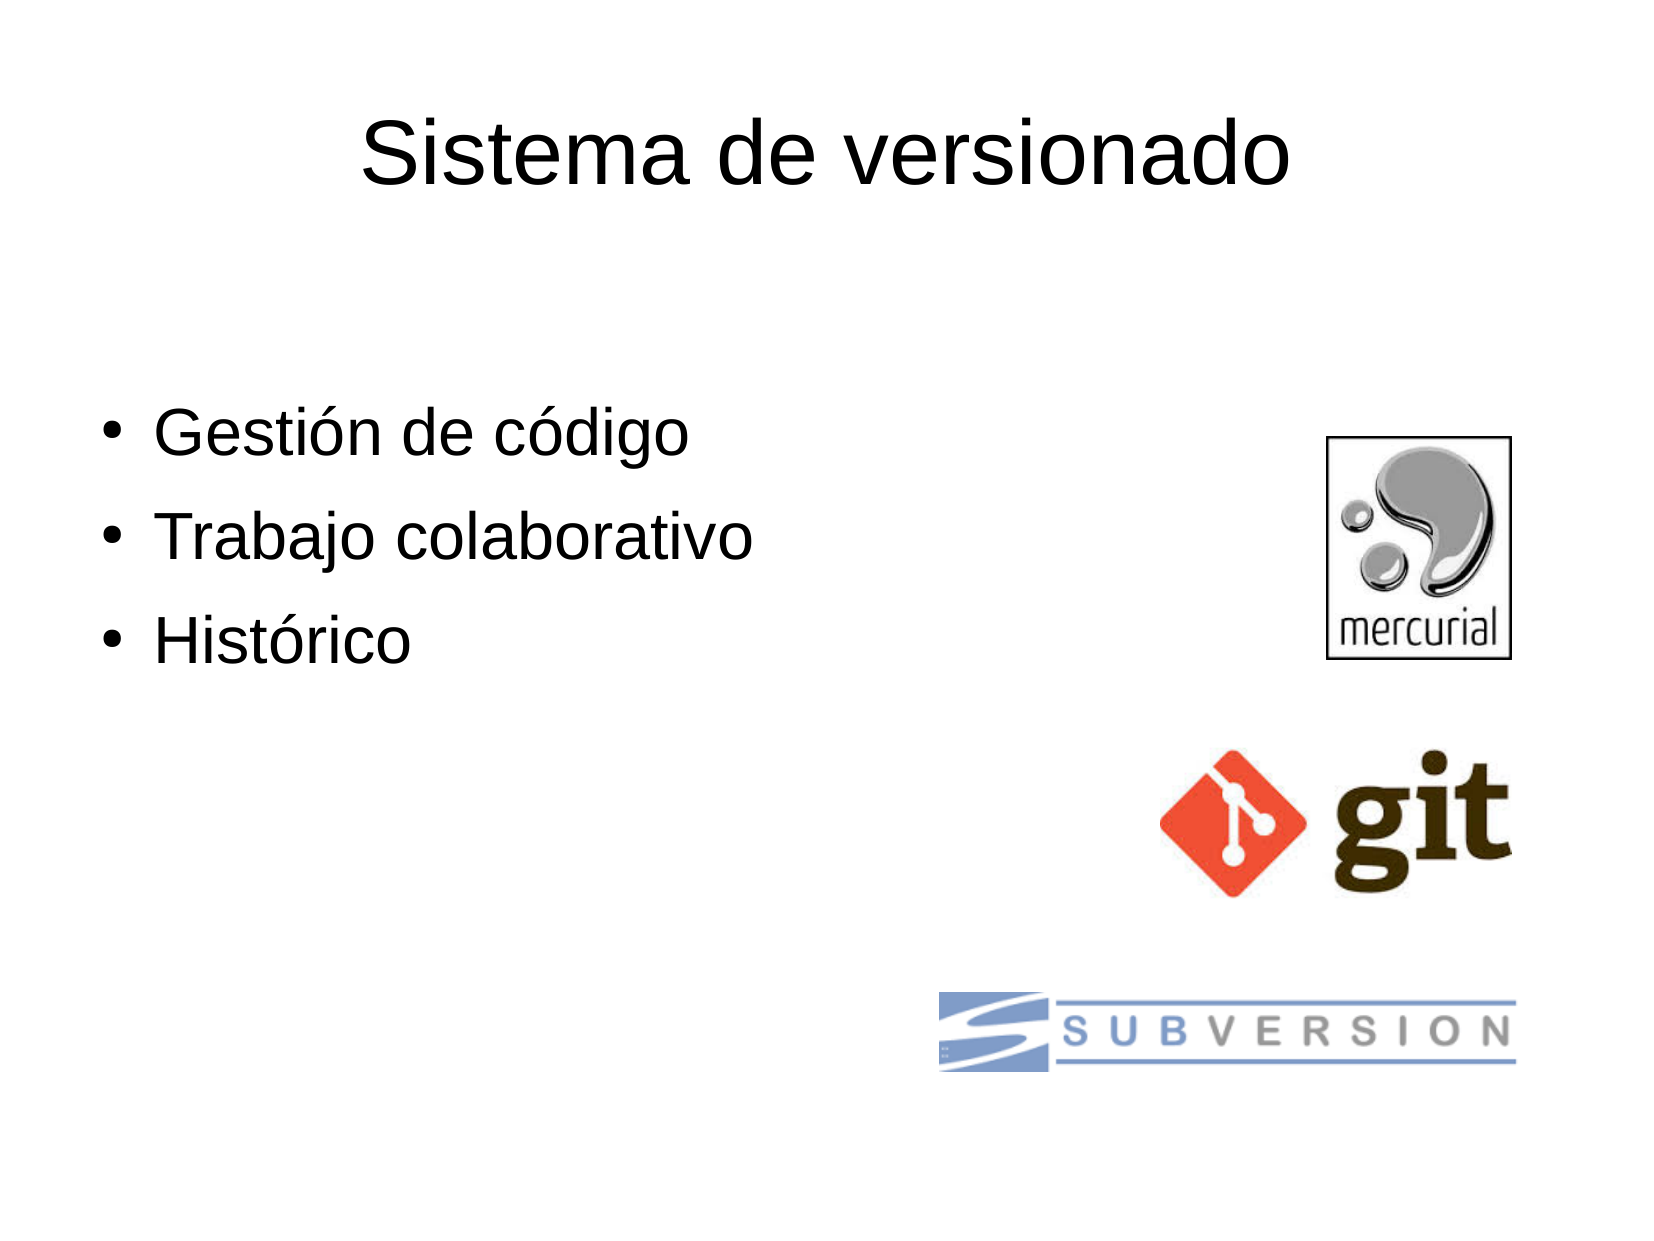

# Sistema de versionado
Gestión de código
Trabajo colaborativo
Histórico